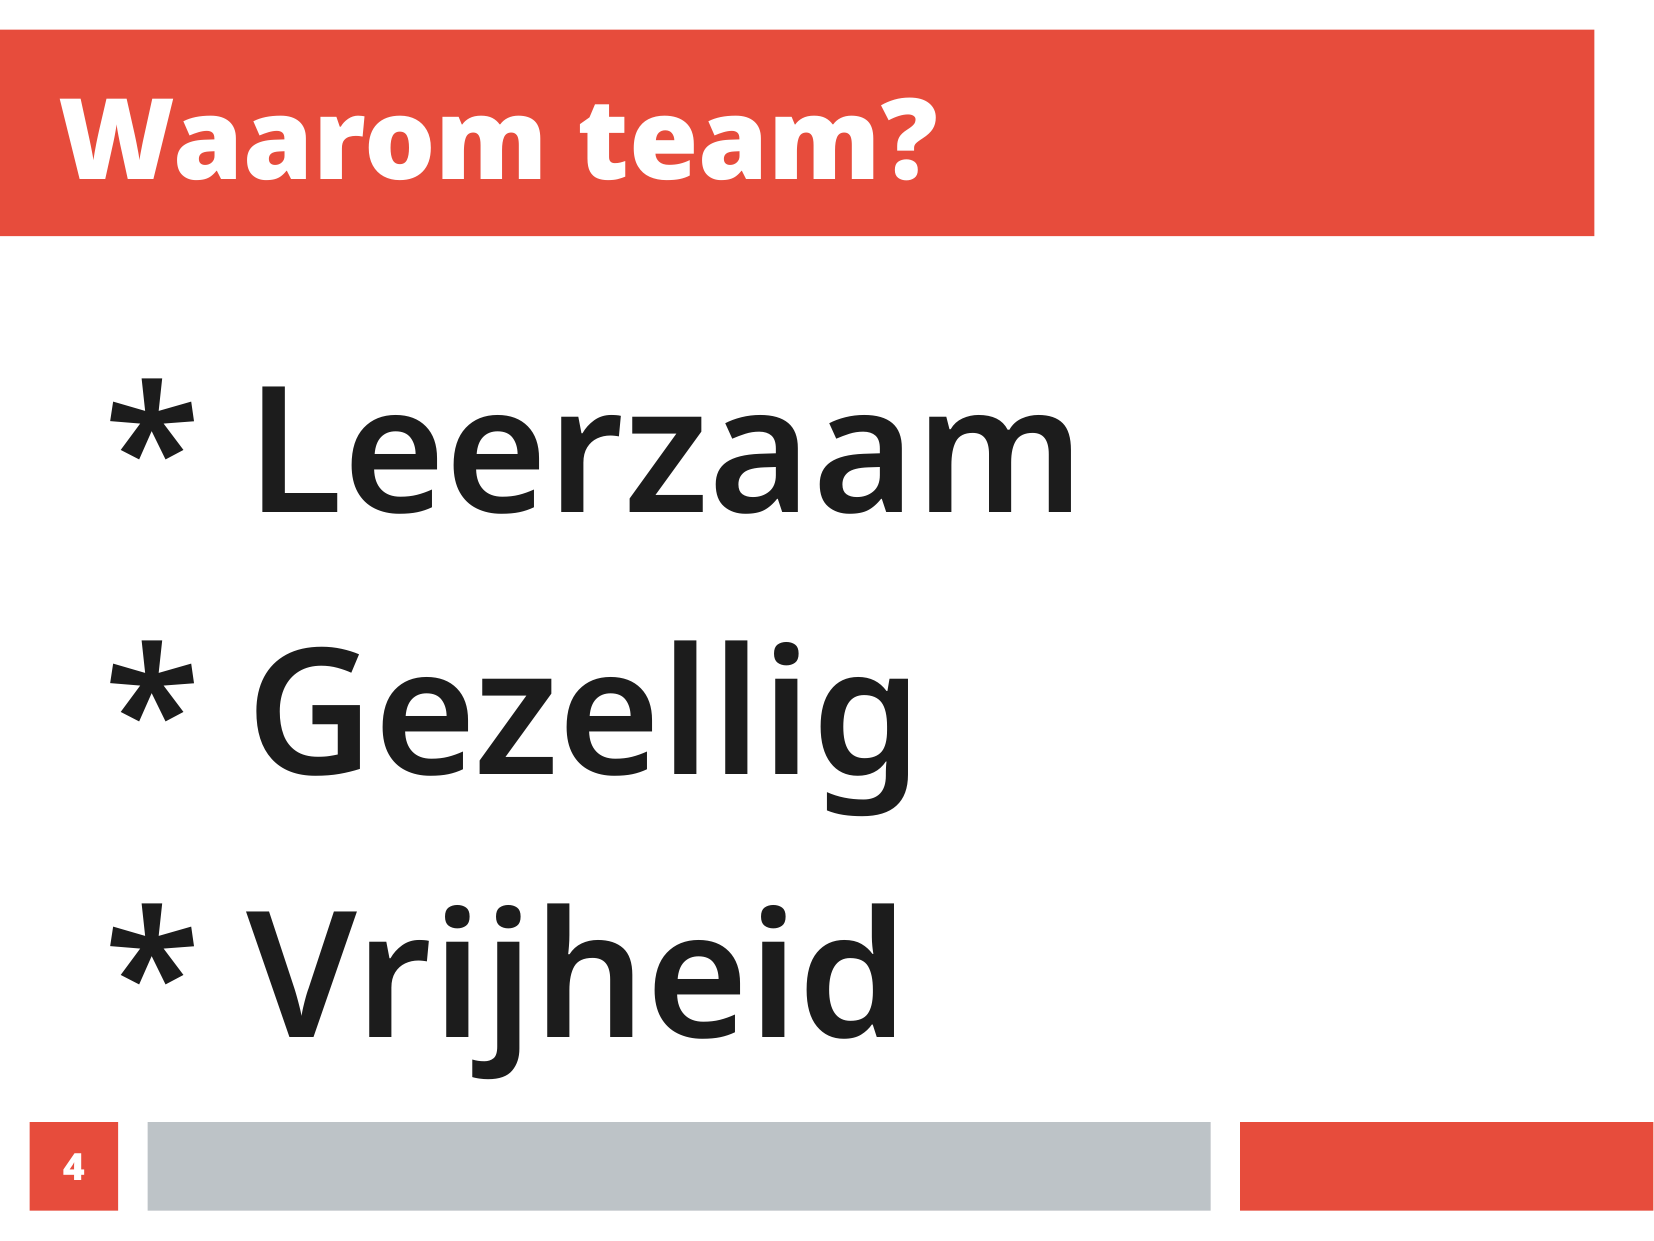

# Waarom team?
 * Leerzaam
 * Gezellig
 * Vrijheid
4